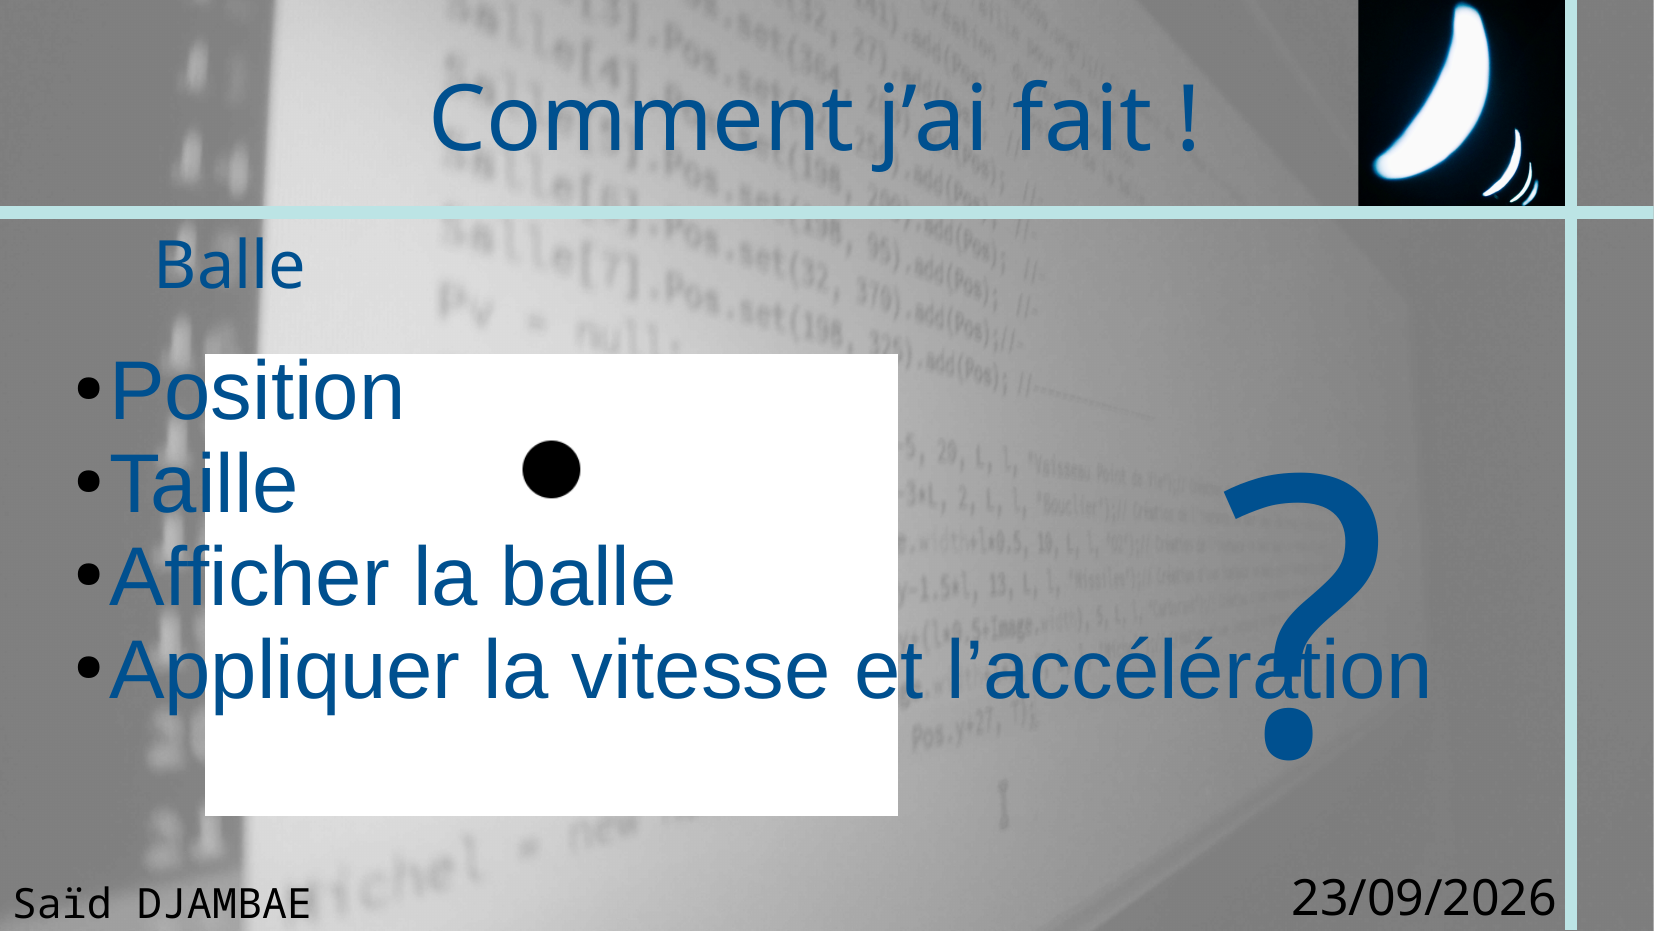

# Comment j’ai fait !
Balle
?
Position
Taille
Afficher la balle
Appliquer la vitesse et l’accélération